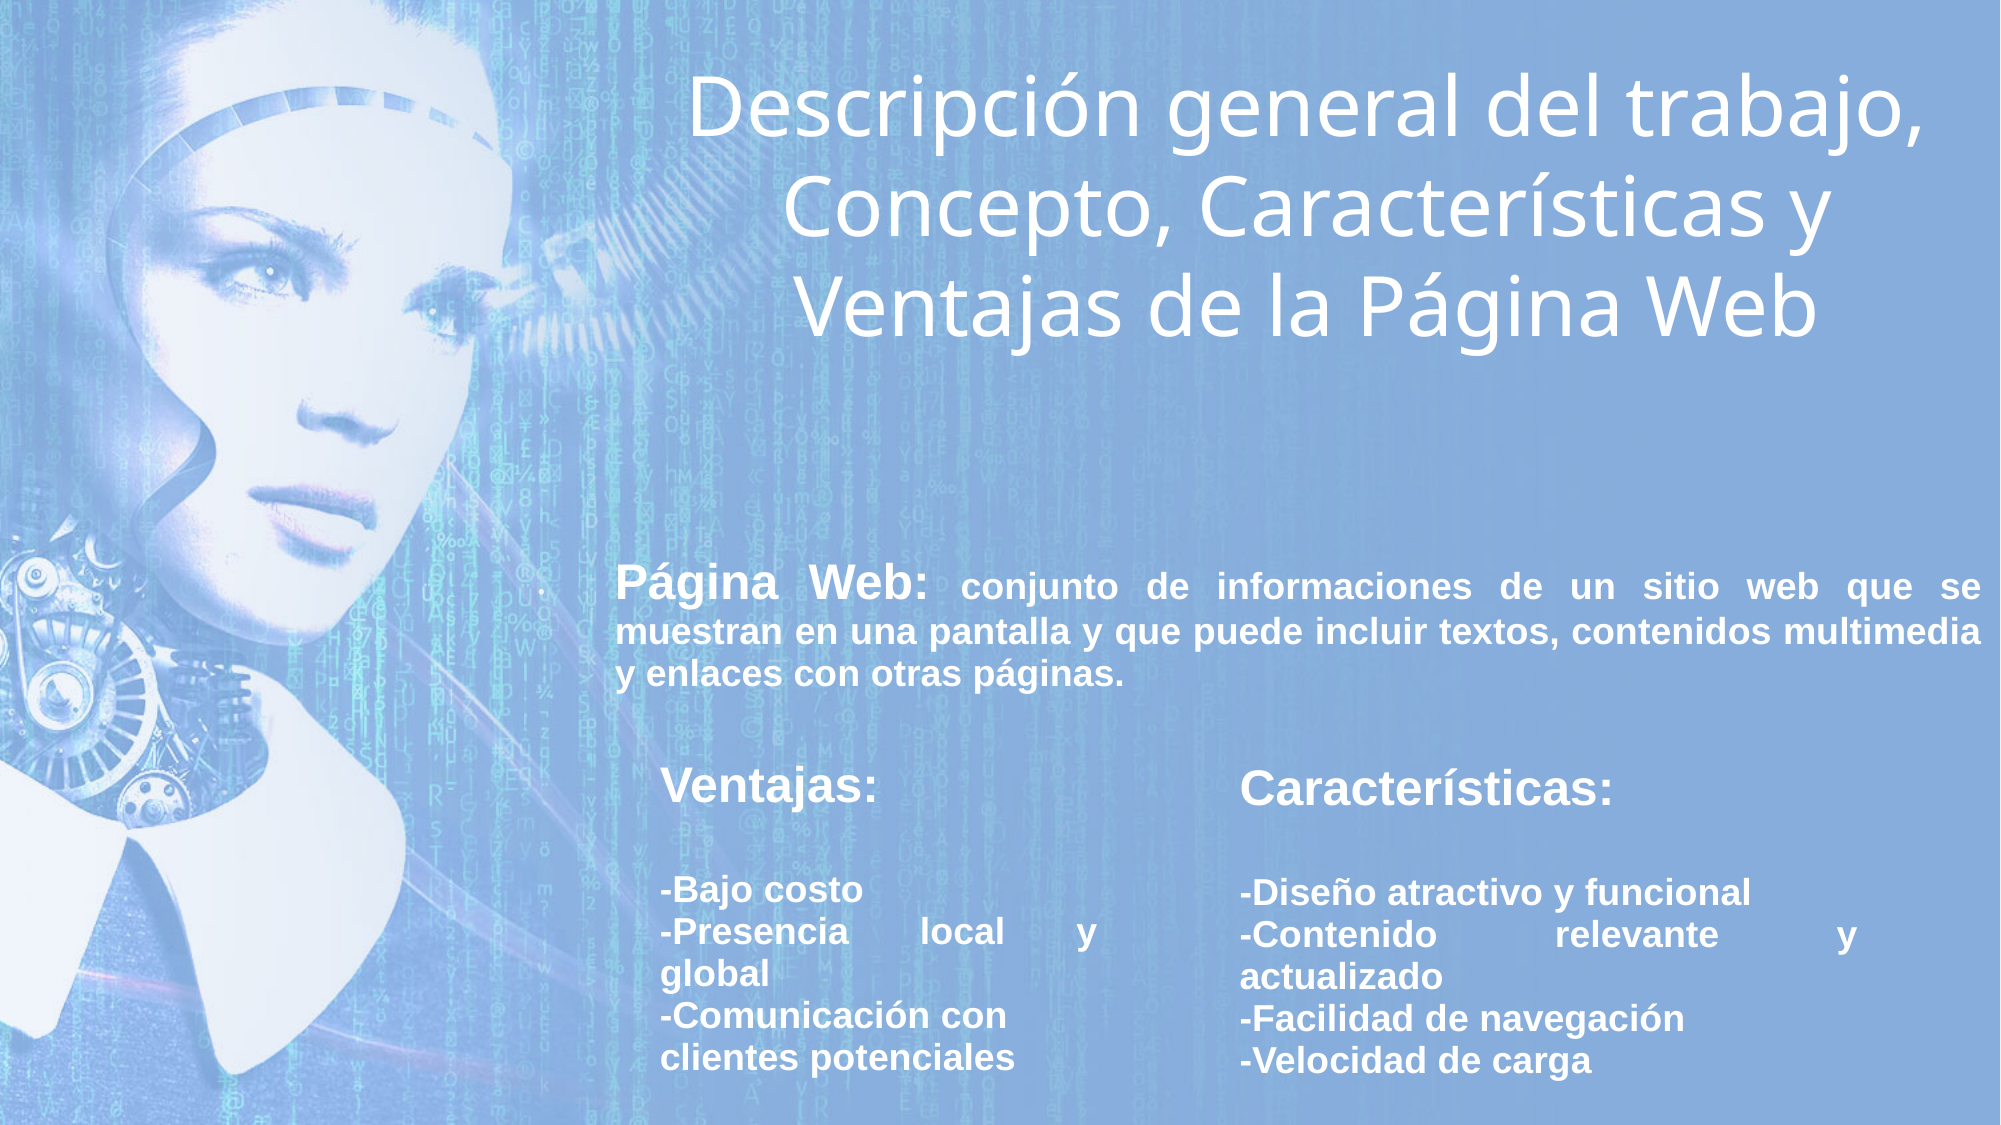

Descripción general del trabajo, Concepto, Características y Ventajas de la Página Web
.
Página Web: conjunto de informaciones de un sitio web que se muestran en una pantalla y que puede incluir textos, contenidos multimedia y enlaces con otras páginas.
Ventajas:
-Bajo costo
-Presencia local y global
-Comunicación con
clientes potenciales
Características:
-Diseño atractivo y funcional
-Contenido relevante y actualizado
-Facilidad de navegación
-Velocidad de carga